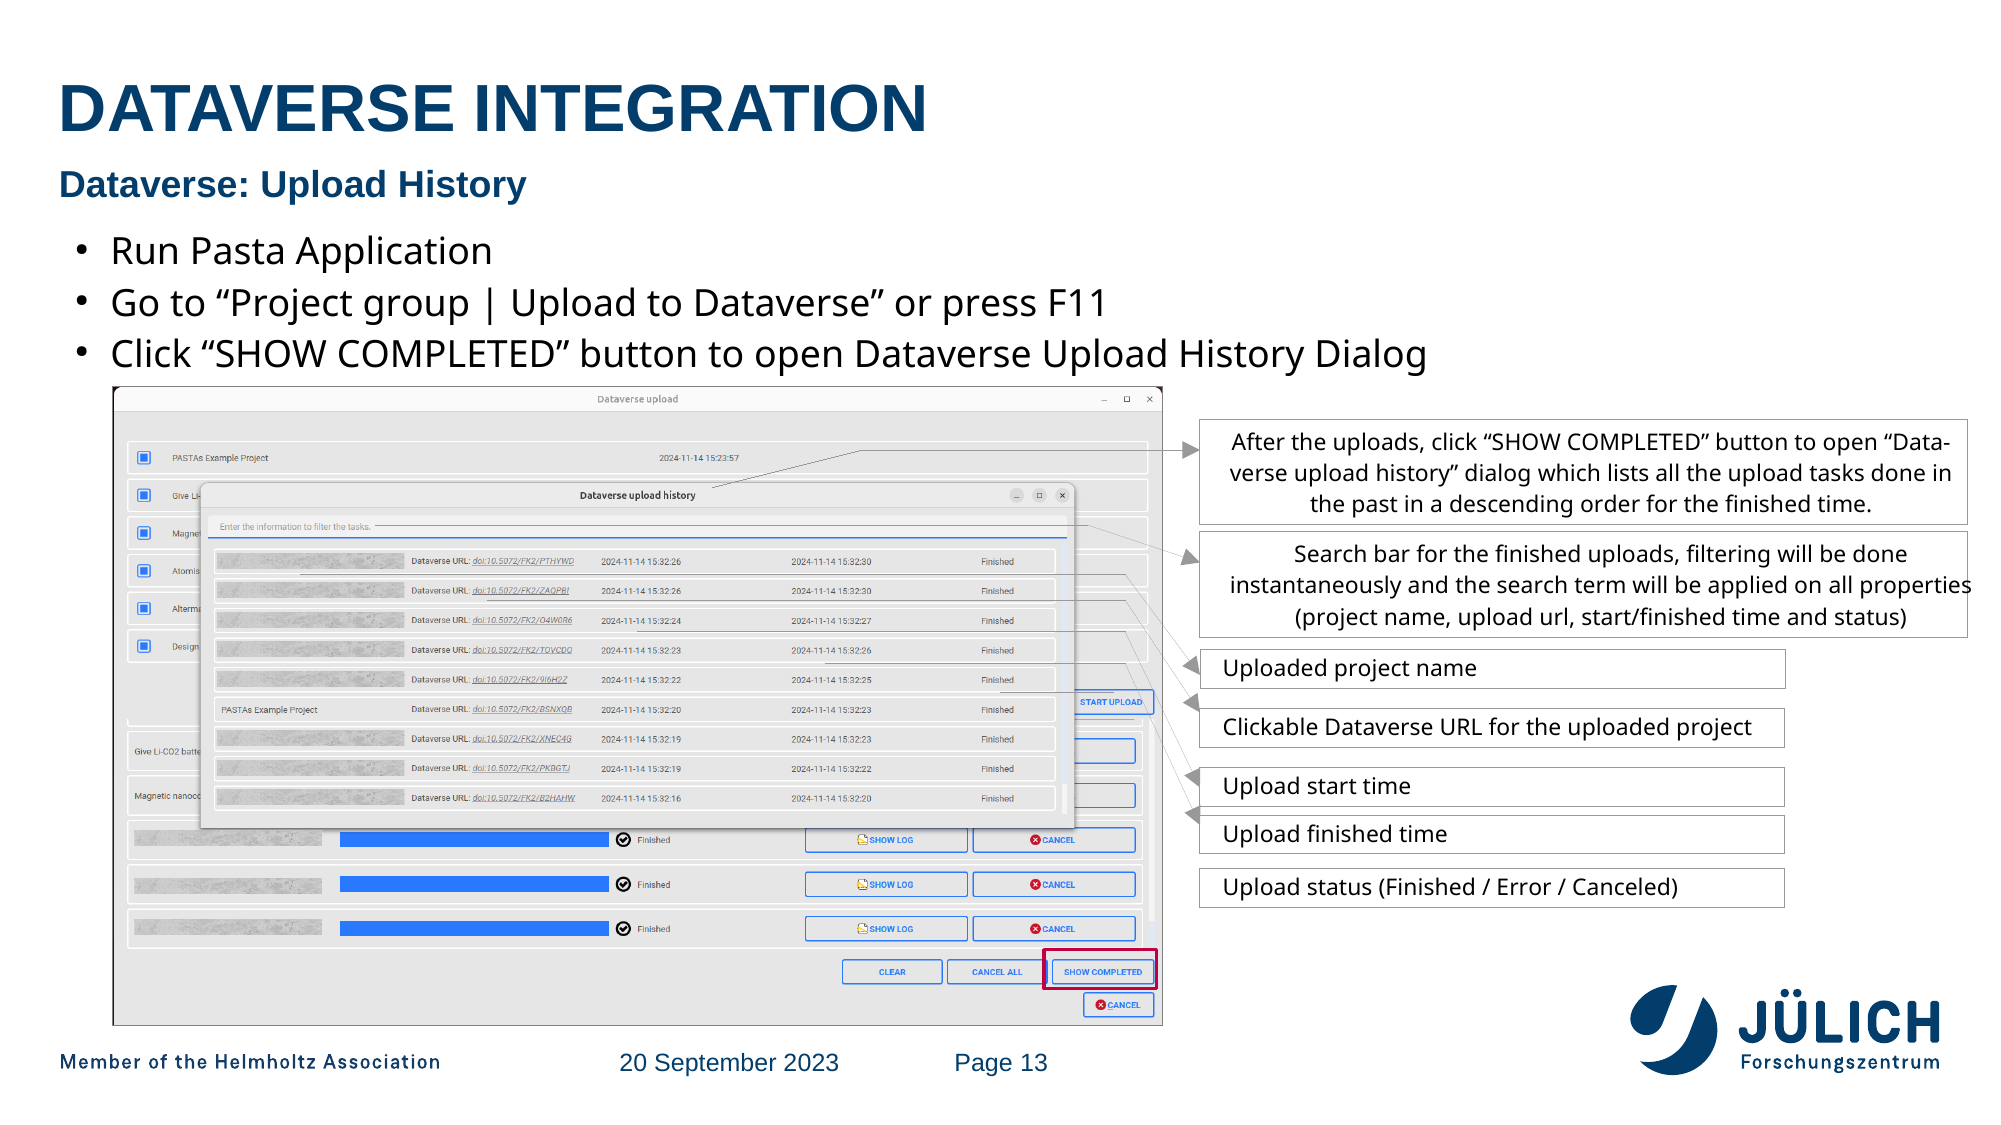

# Dataverse integration
Dataverse: Upload History
Run Pasta Application
Go to “Project group | Upload to Dataverse” or press F11
Click “SHOW COMPLETED” button to open Dataverse Upload History Dialog
After the uploads, click “SHOW COMPLETED” button to open “Data-verse upload history” dialog which lists all the upload tasks done in the past in a descending order for the finished time.
Search bar for the finished uploads, filtering will be done instantaneously and the search term will be applied on all properties (project name, upload url, start/finished time and status)
Uploaded project name
Clickable Dataverse URL for the uploaded project
Upload start time
Upload finished time
Upload status (Finished / Error / Canceled)
20 September 2023
Page